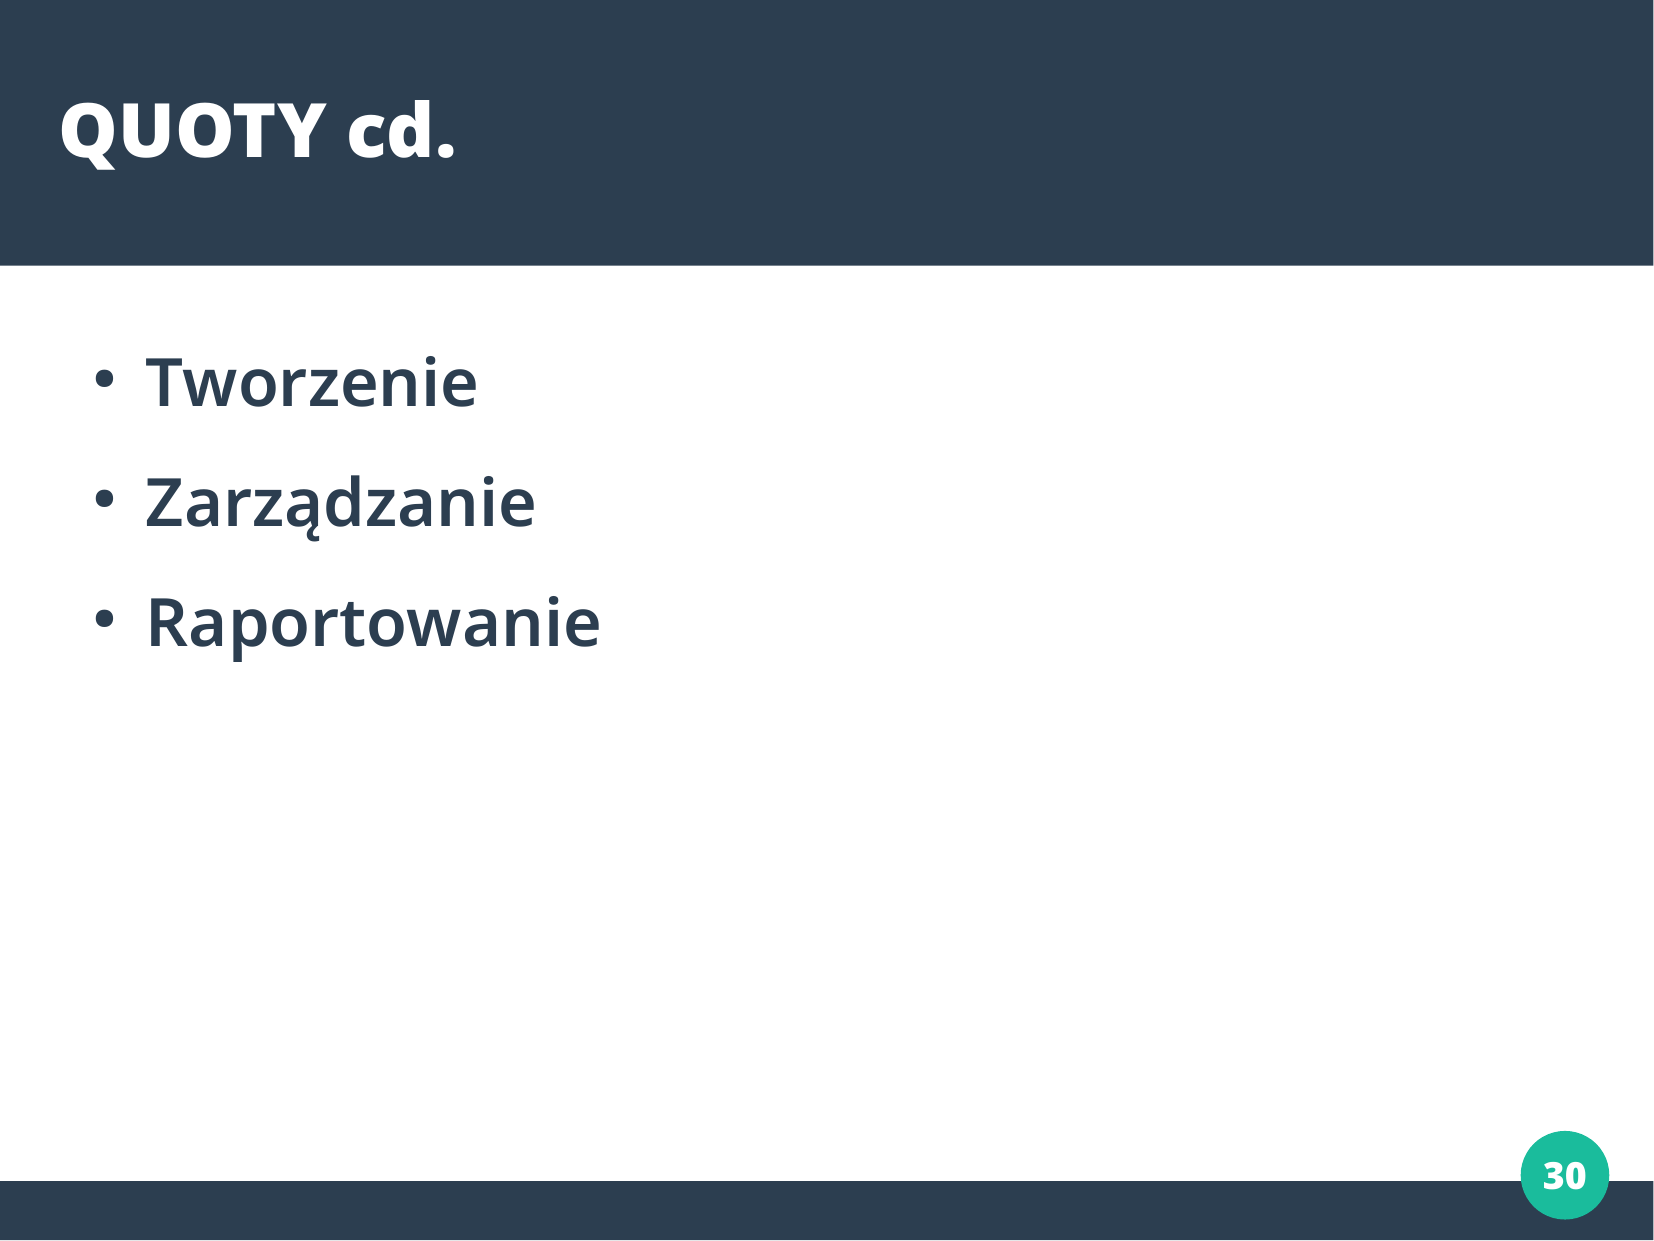

# QUOTY cd.
Tworzenie
Zarządzanie
Raportowanie
30